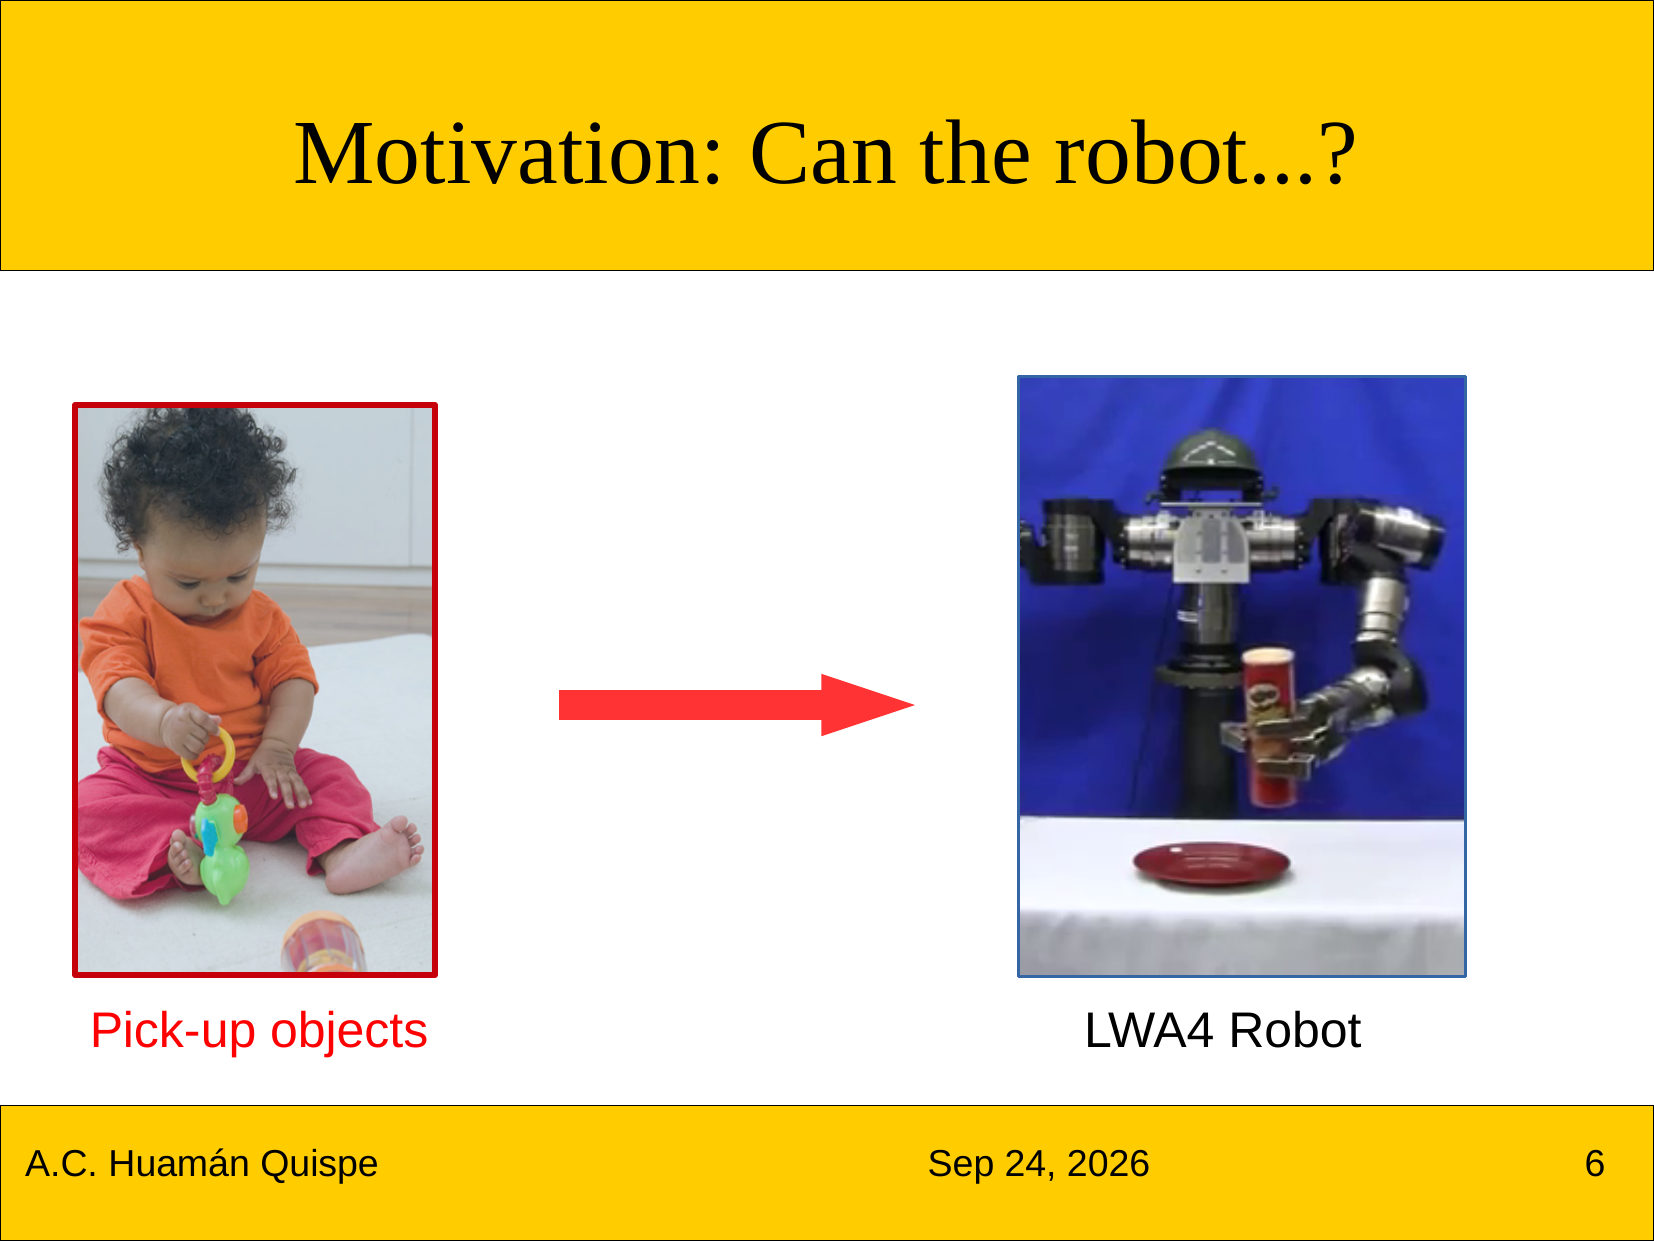

# Motivation: Can the robot...?
Pick-up objects LWA4 Robot